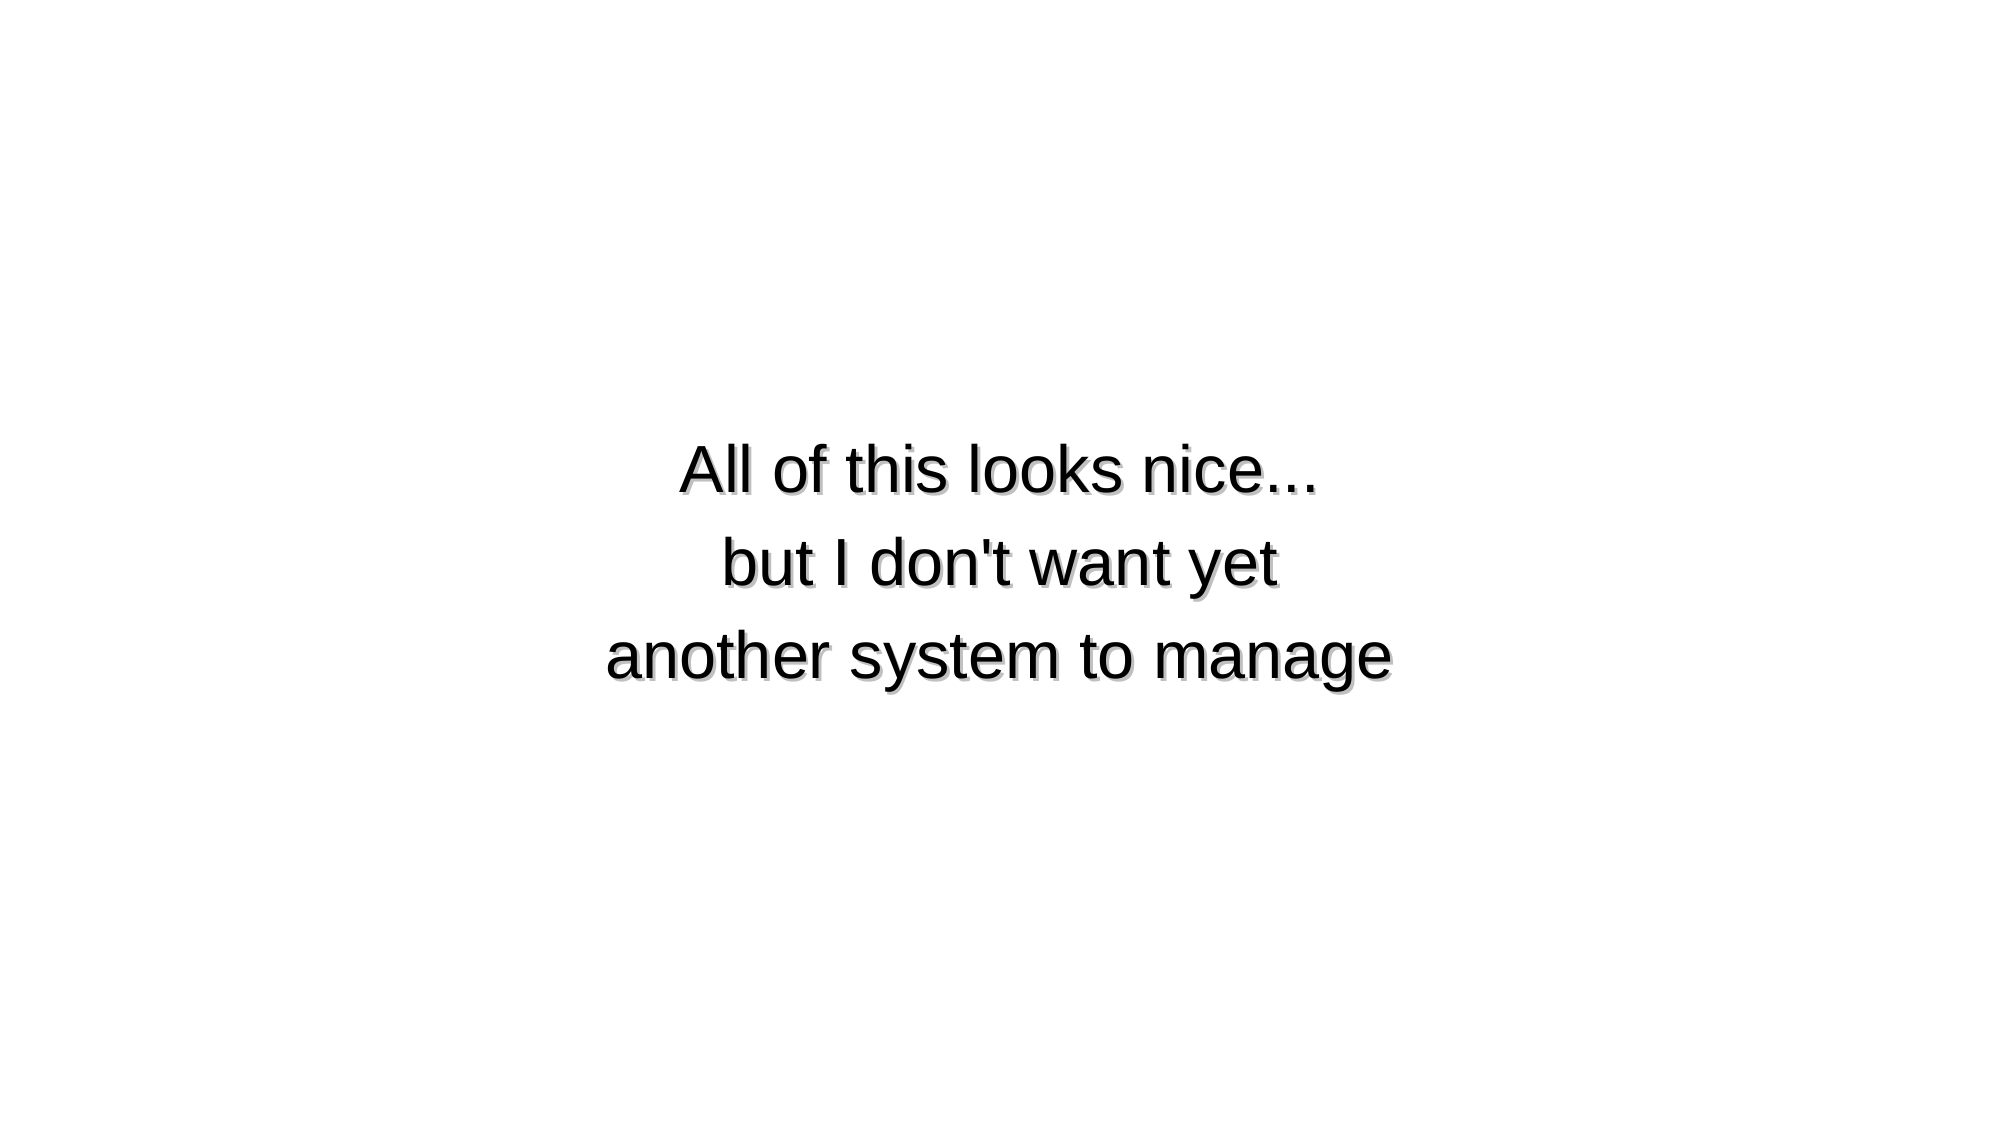

# All of this looks nice...
but I don't want yet
another system to manage